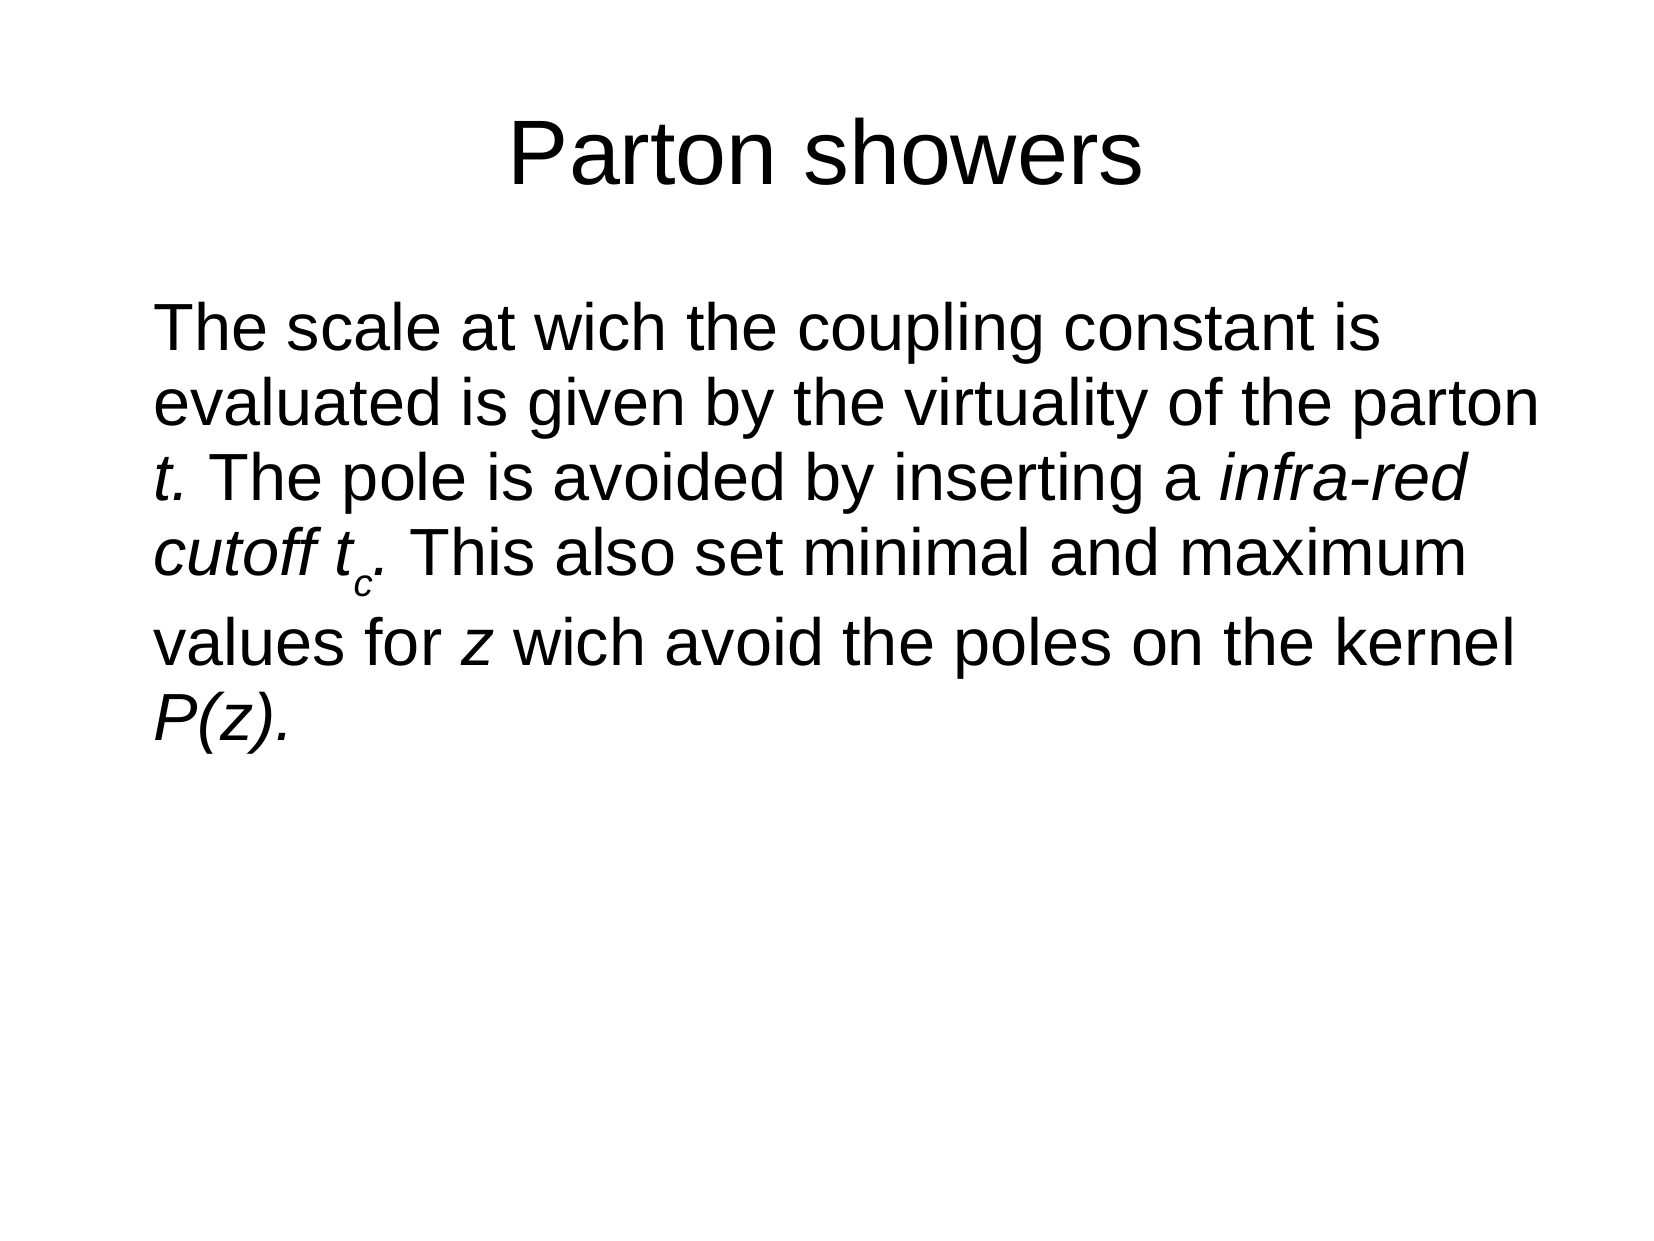

# Parton showers
The scale at wich the coupling constant is evaluated is given by the virtuality of the parton t. The pole is avoided by inserting a infra-red cutoff tc. This also set minimal and maximum values for z wich avoid the poles on the kernel P(z).